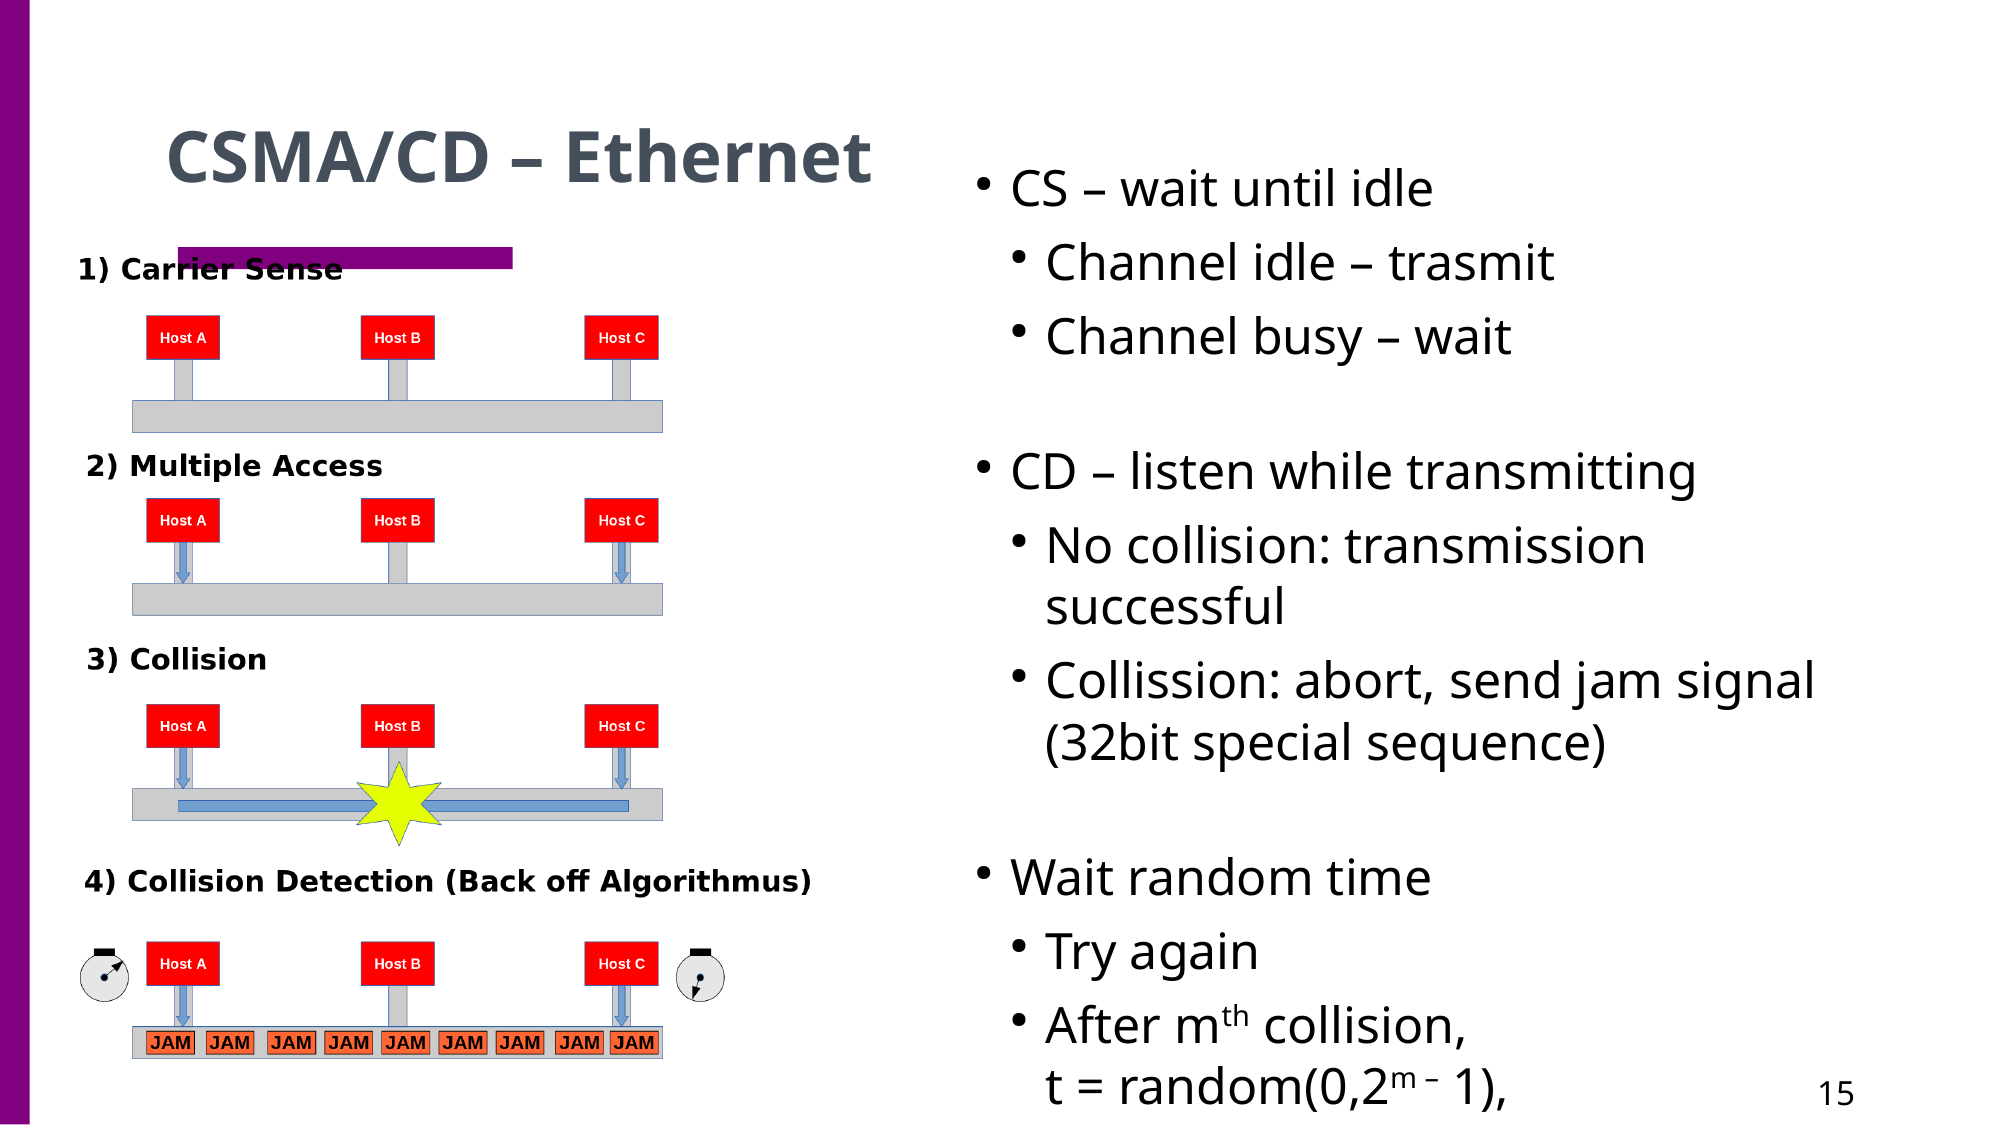

CSMA/CD – Ethernet
CS – wait until idle
Channel idle – trasmit
Channel busy – wait
CD – listen while transmitting
No collision: transmission successful
Collission: abort, send jam signal (32bit special sequence)
Wait random time
Try again
After mth collision,
t = random(0,2m – 1),
Wait t*512 bit times before retry